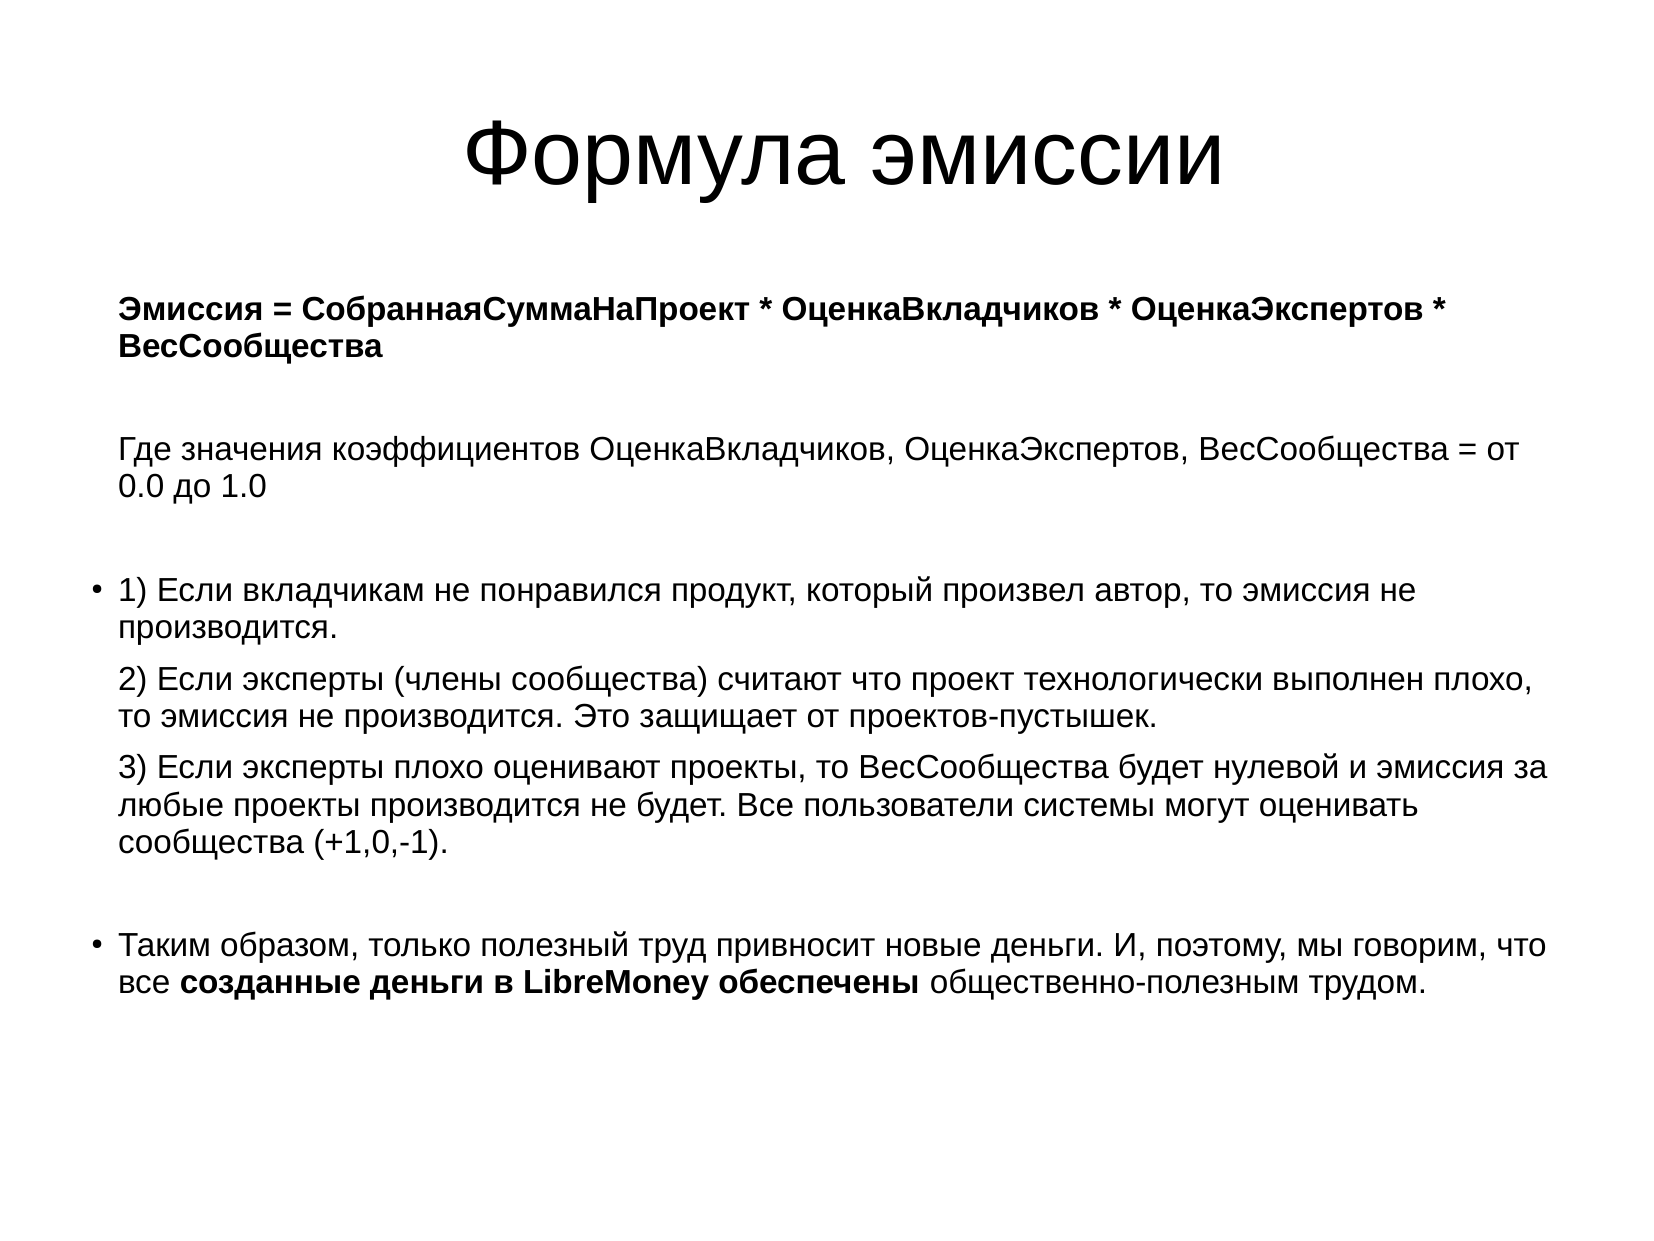

# Формула эмиссии
Эмиссия = СобраннаяСуммаНаПроект * ОценкаВкладчиков * ОценкаЭкспертов * ВесСообщества
Где значения коэффициентов ОценкаВкладчиков, ОценкаЭкспертов, ВесСообщества = от 0.0 до 1.0
1) Если вкладчикам не понравился продукт, который произвел автор, то эмиссия не производится.
2) Если эксперты (члены сообщества) считают что проект технологически выполнен плохо, то эмиссия не производится. Это защищает от проектов-пустышек.
3) Если эксперты плохо оценивают проекты, то ВесСообщества будет нулевой и эмиссия за любые проекты производится не будет. Все пользователи системы могут оценивать сообщества (+1,0,-1).
Таким образом, только полезный труд привносит новые деньги. И, поэтому, мы говорим, что все созданные деньги в LibreMoney обеспечены общественно-полезным трудом.